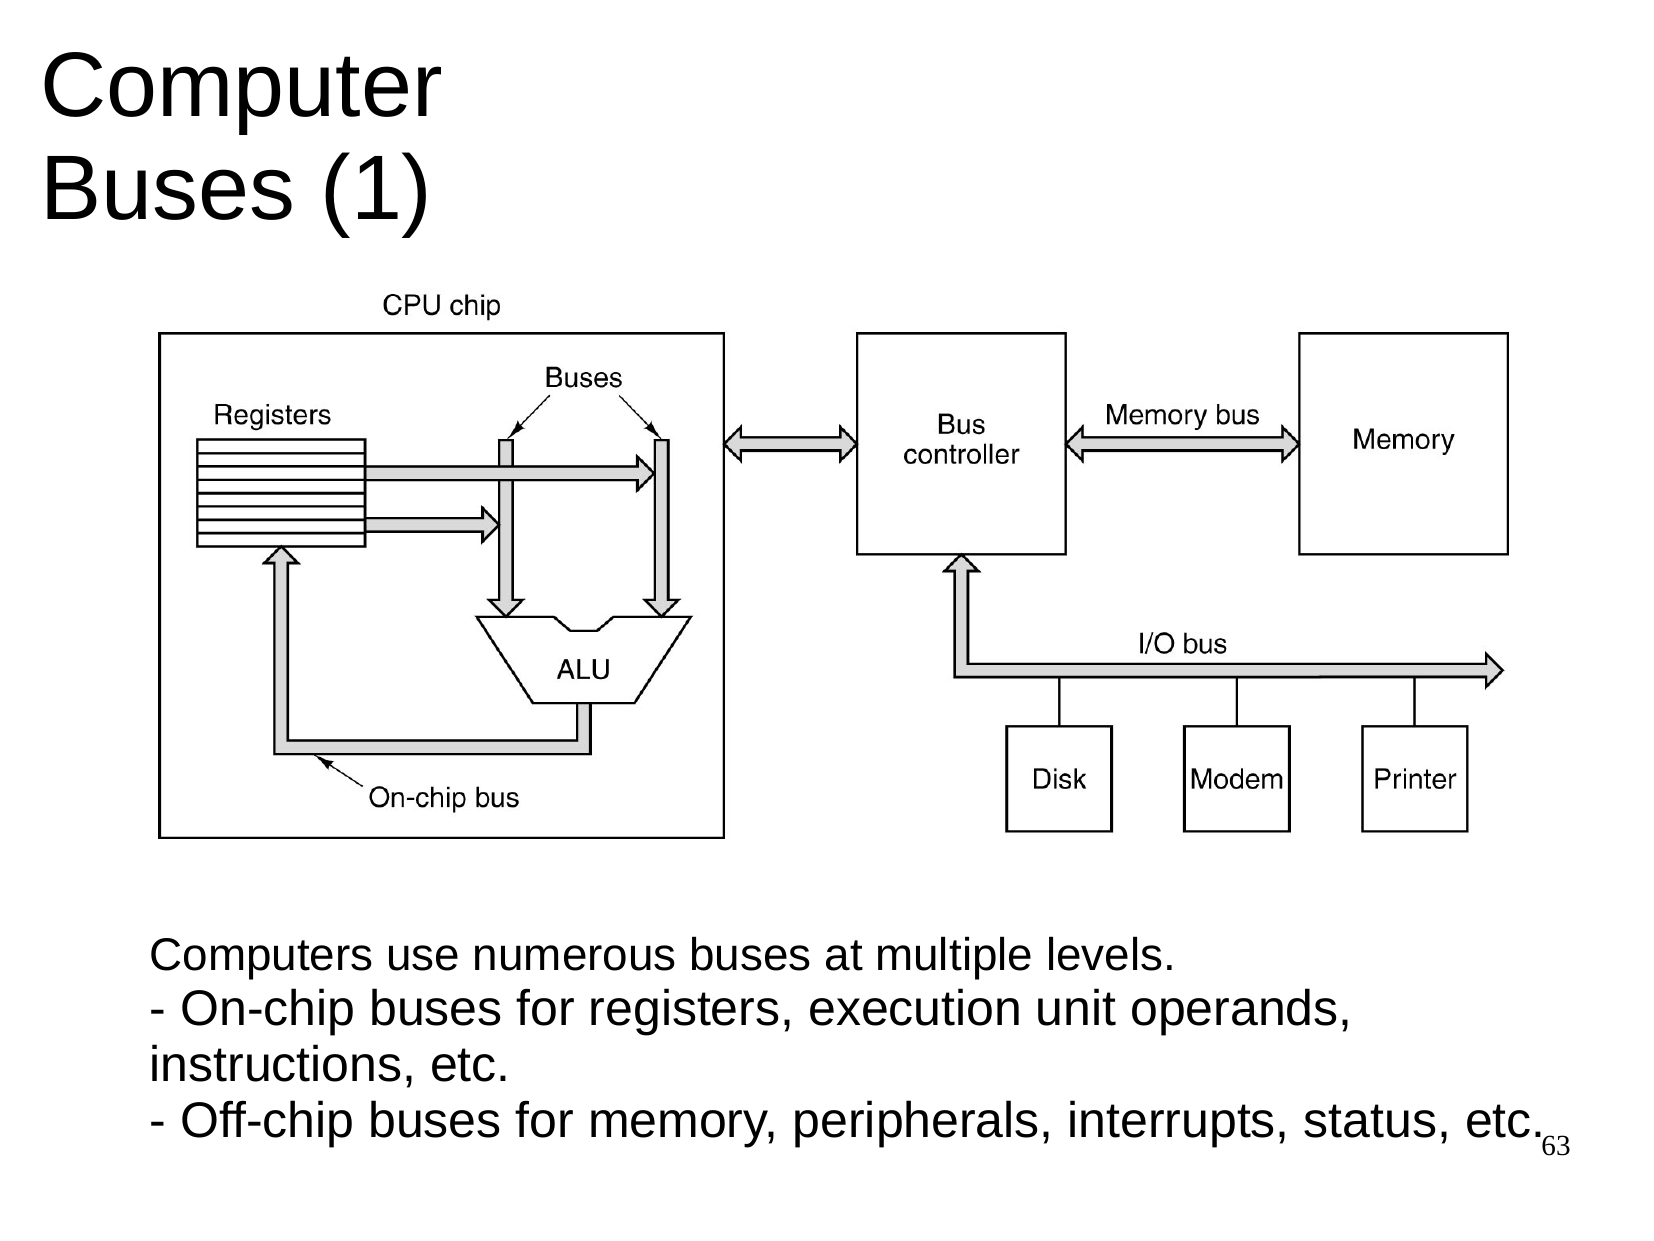

# Computer Buses (1)
Computers use numerous buses at multiple levels.
- On-chip buses for registers, execution unit operands, instructions, etc.
- Off-chip buses for memory, peripherals, interrupts, status, etc.
63